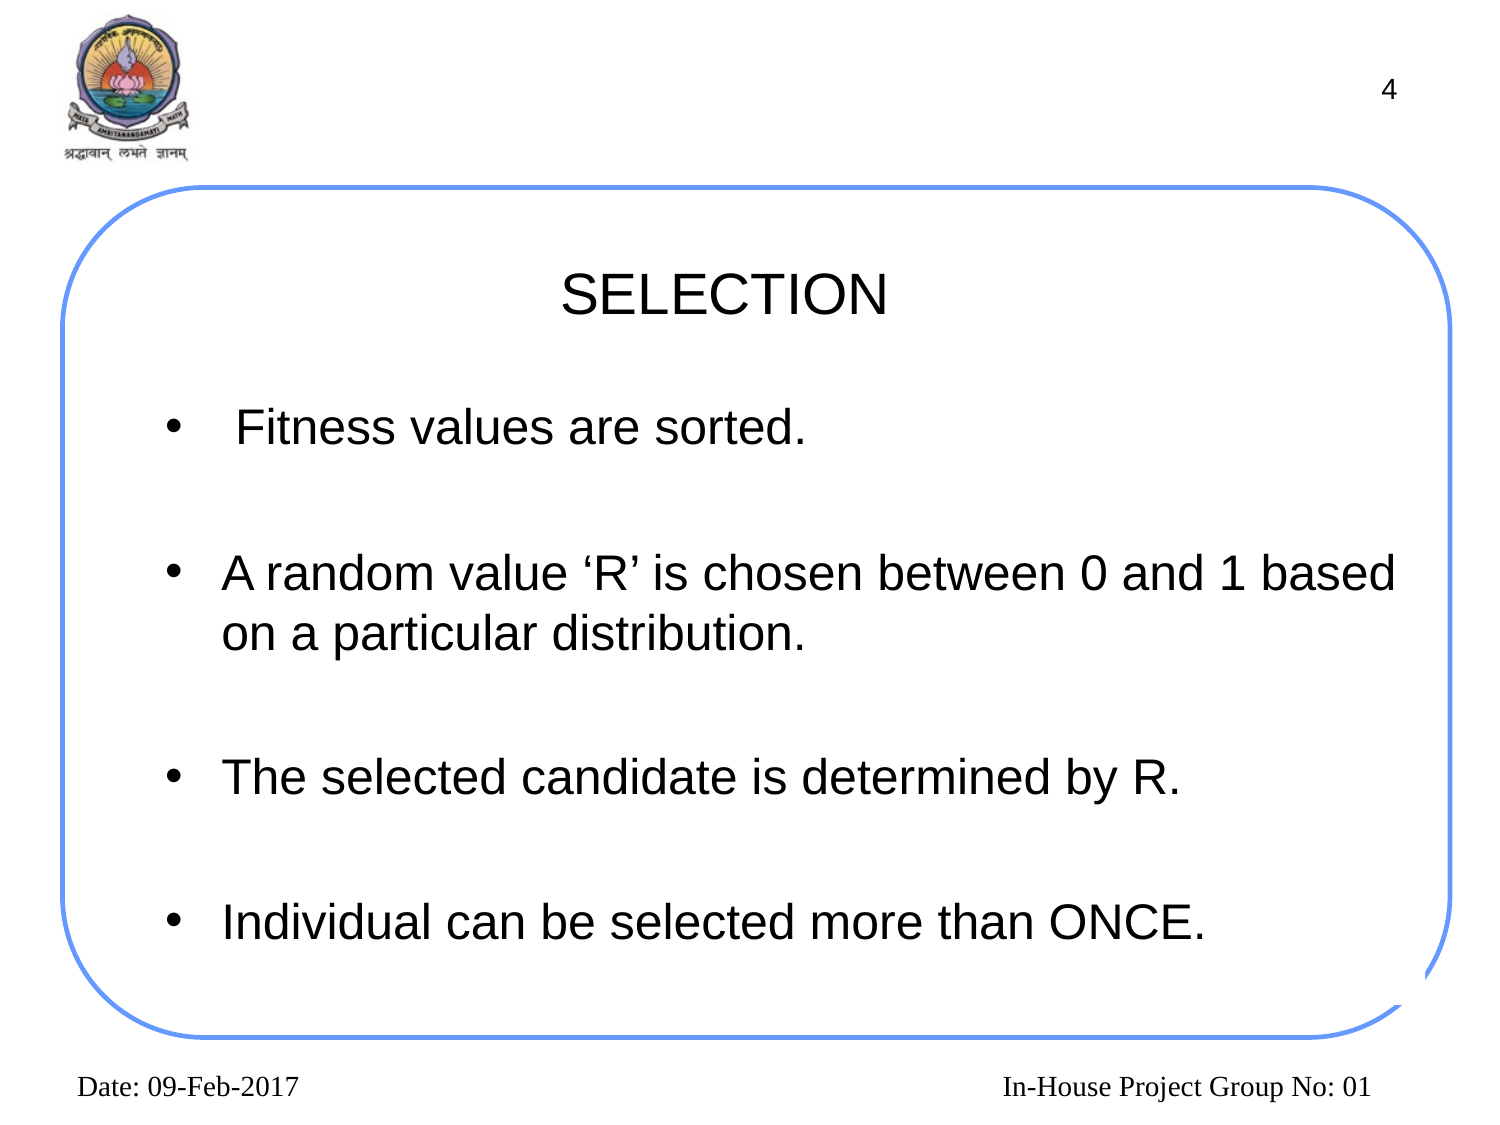

# SELECTION
 Fitness values are sorted.
A random value ‘R’ is chosen between 0 and 1 based on a particular distribution.
The selected candidate is determined by R.
Individual can be selected more than ONCE.
Date: 09-Feb-2017
In-House Project Group No: 01